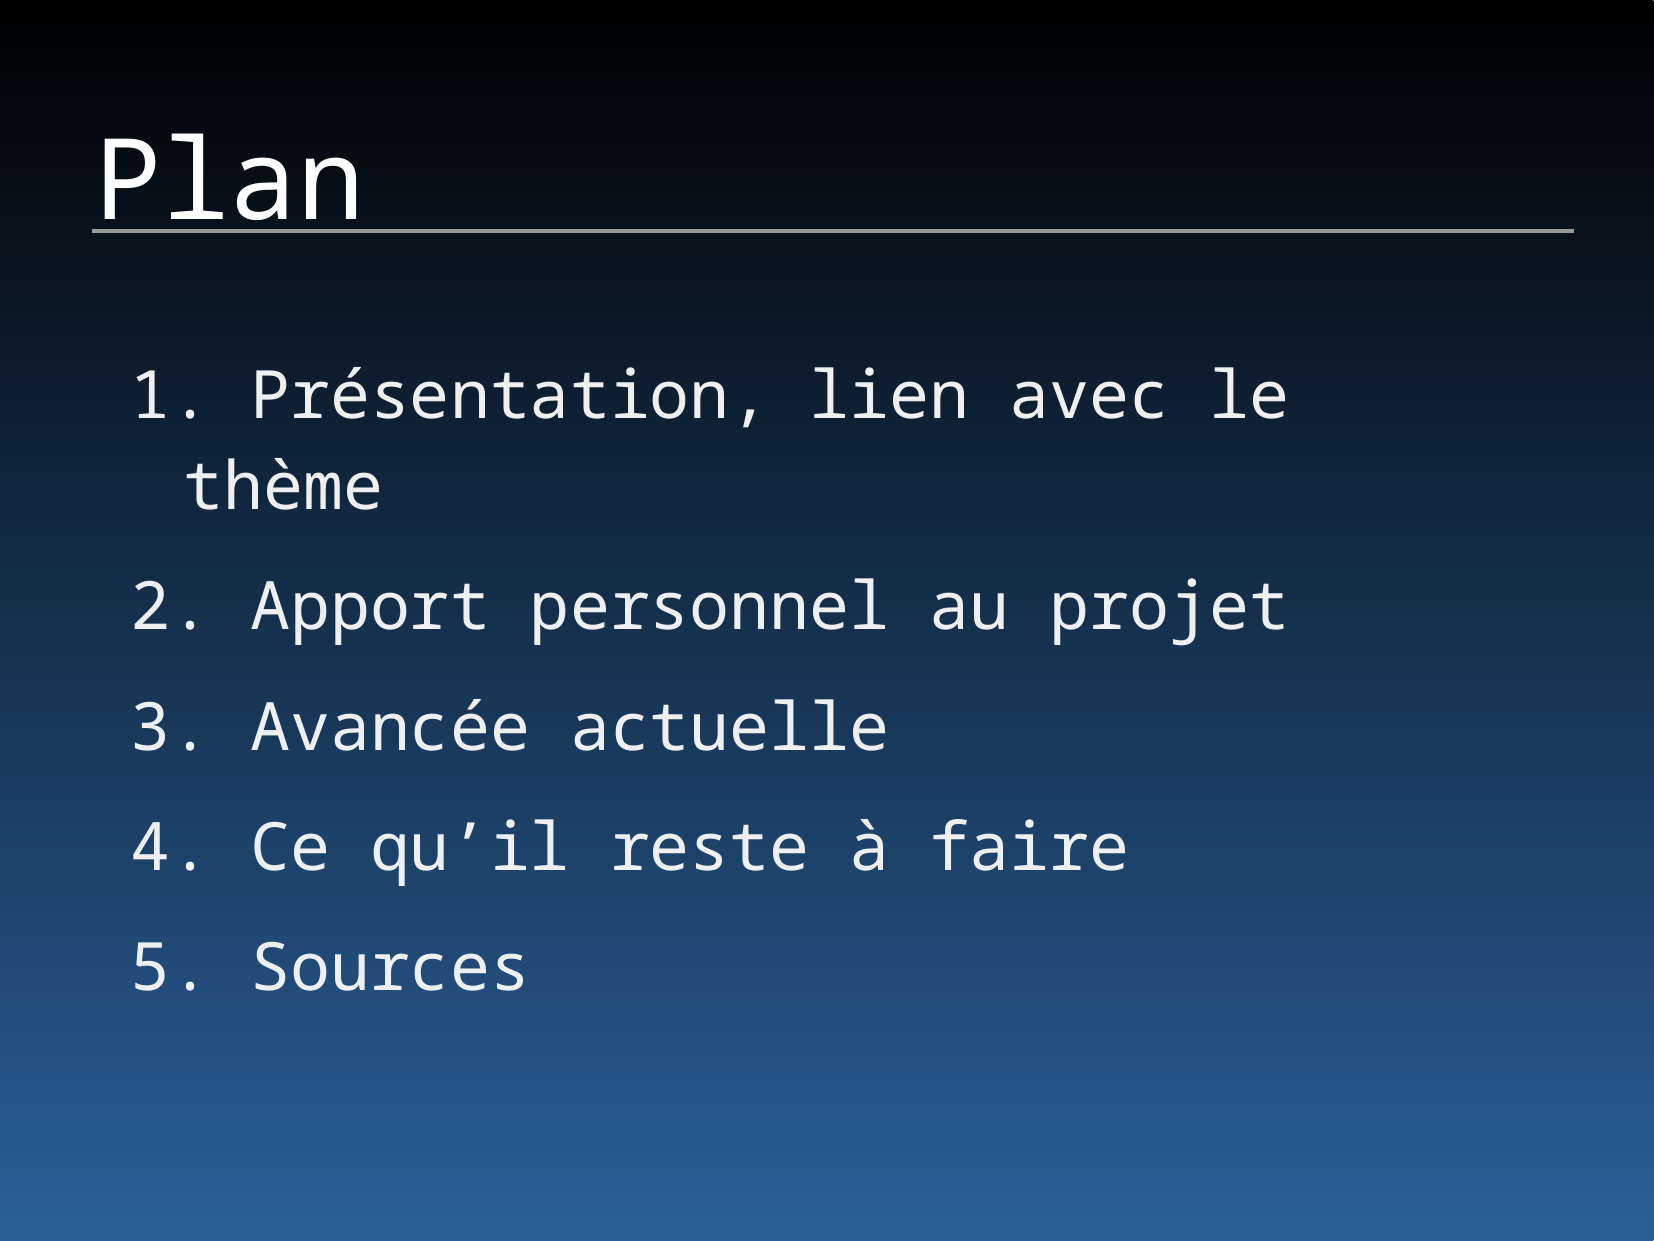

# Plan
 Présentation, lien avec le thème
 Apport personnel au projet
 Avancée actuelle
 Ce qu’il reste à faire
 Sources